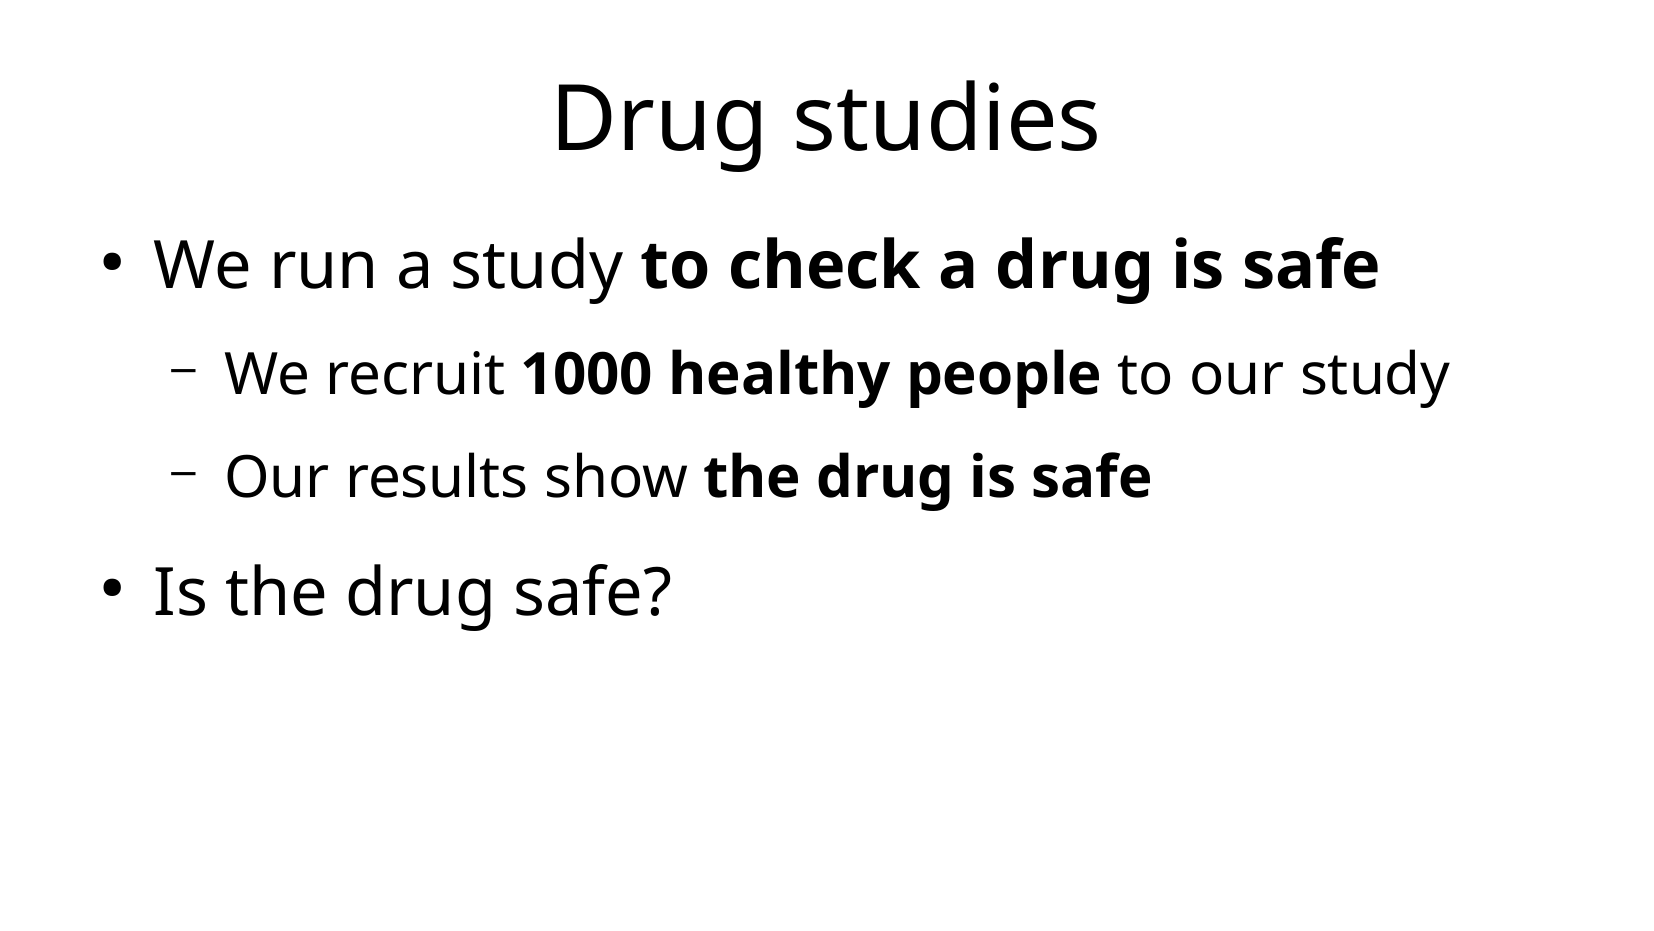

# Drug studies
We run a study to check a drug is safe
We recruit 1000 healthy people to our study
Our results show the drug is safe
Is the drug safe?